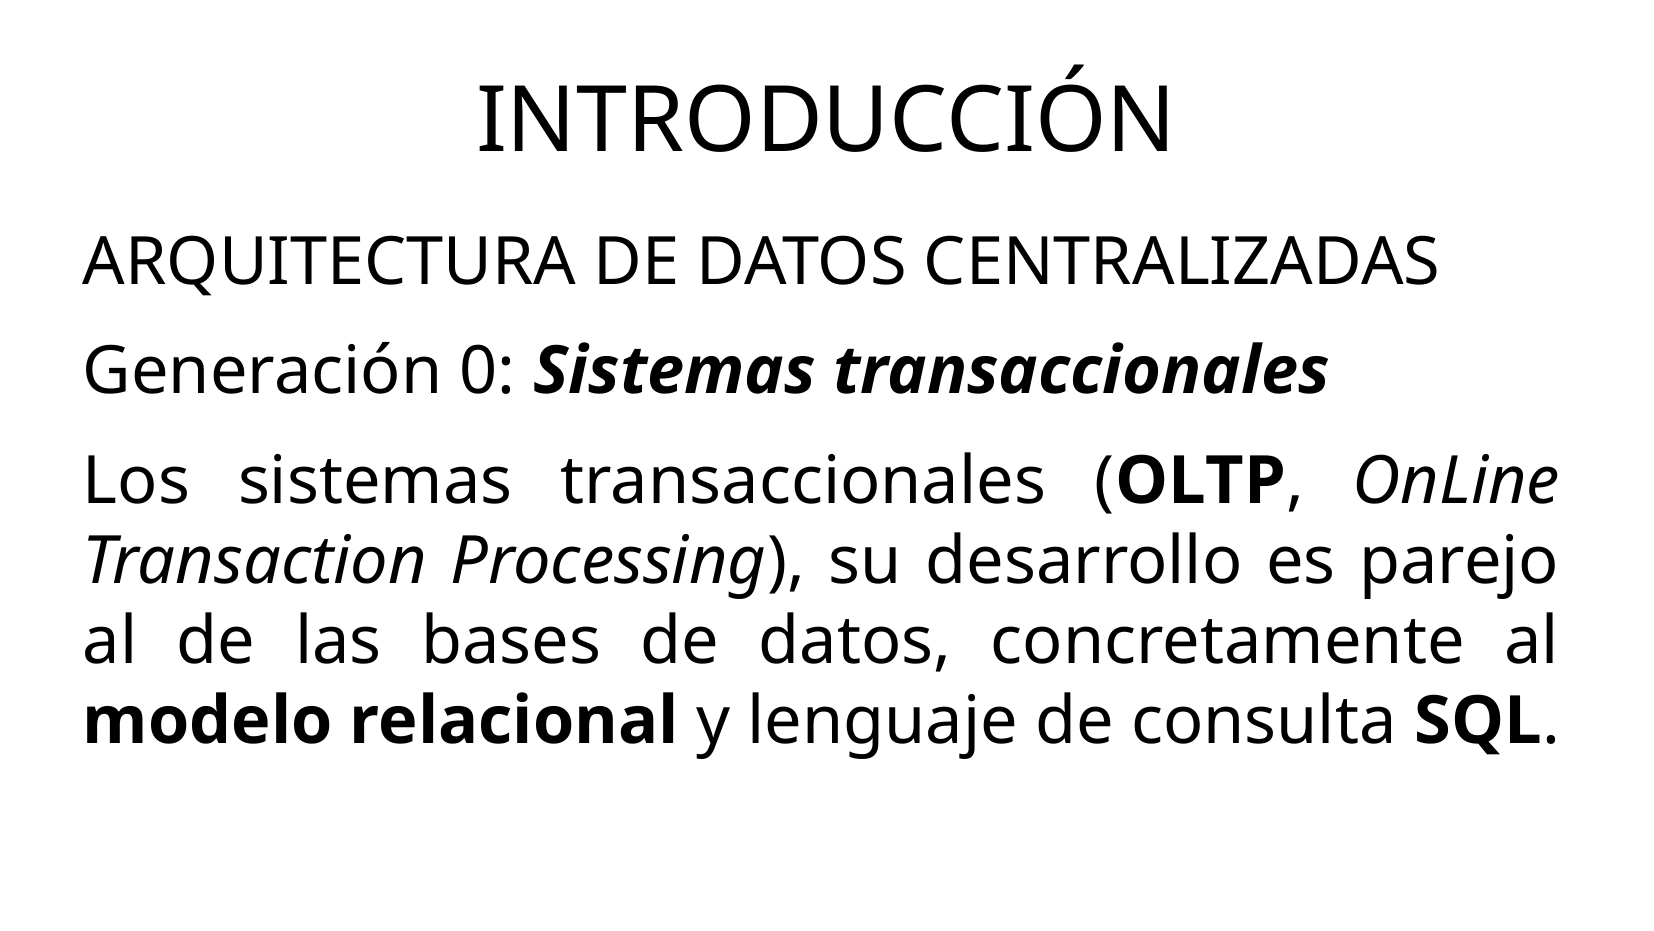

# INTRODUCCIÓN
ARQUITECTURA DE DATOS CENTRALIZADAS
Generación 0: Sistemas transaccionales
Los sistemas transaccionales (OLTP, OnLine Transaction Processing), su desarrollo es parejo al de las bases de datos, concretamente al modelo relacional y lenguaje de consulta SQL.